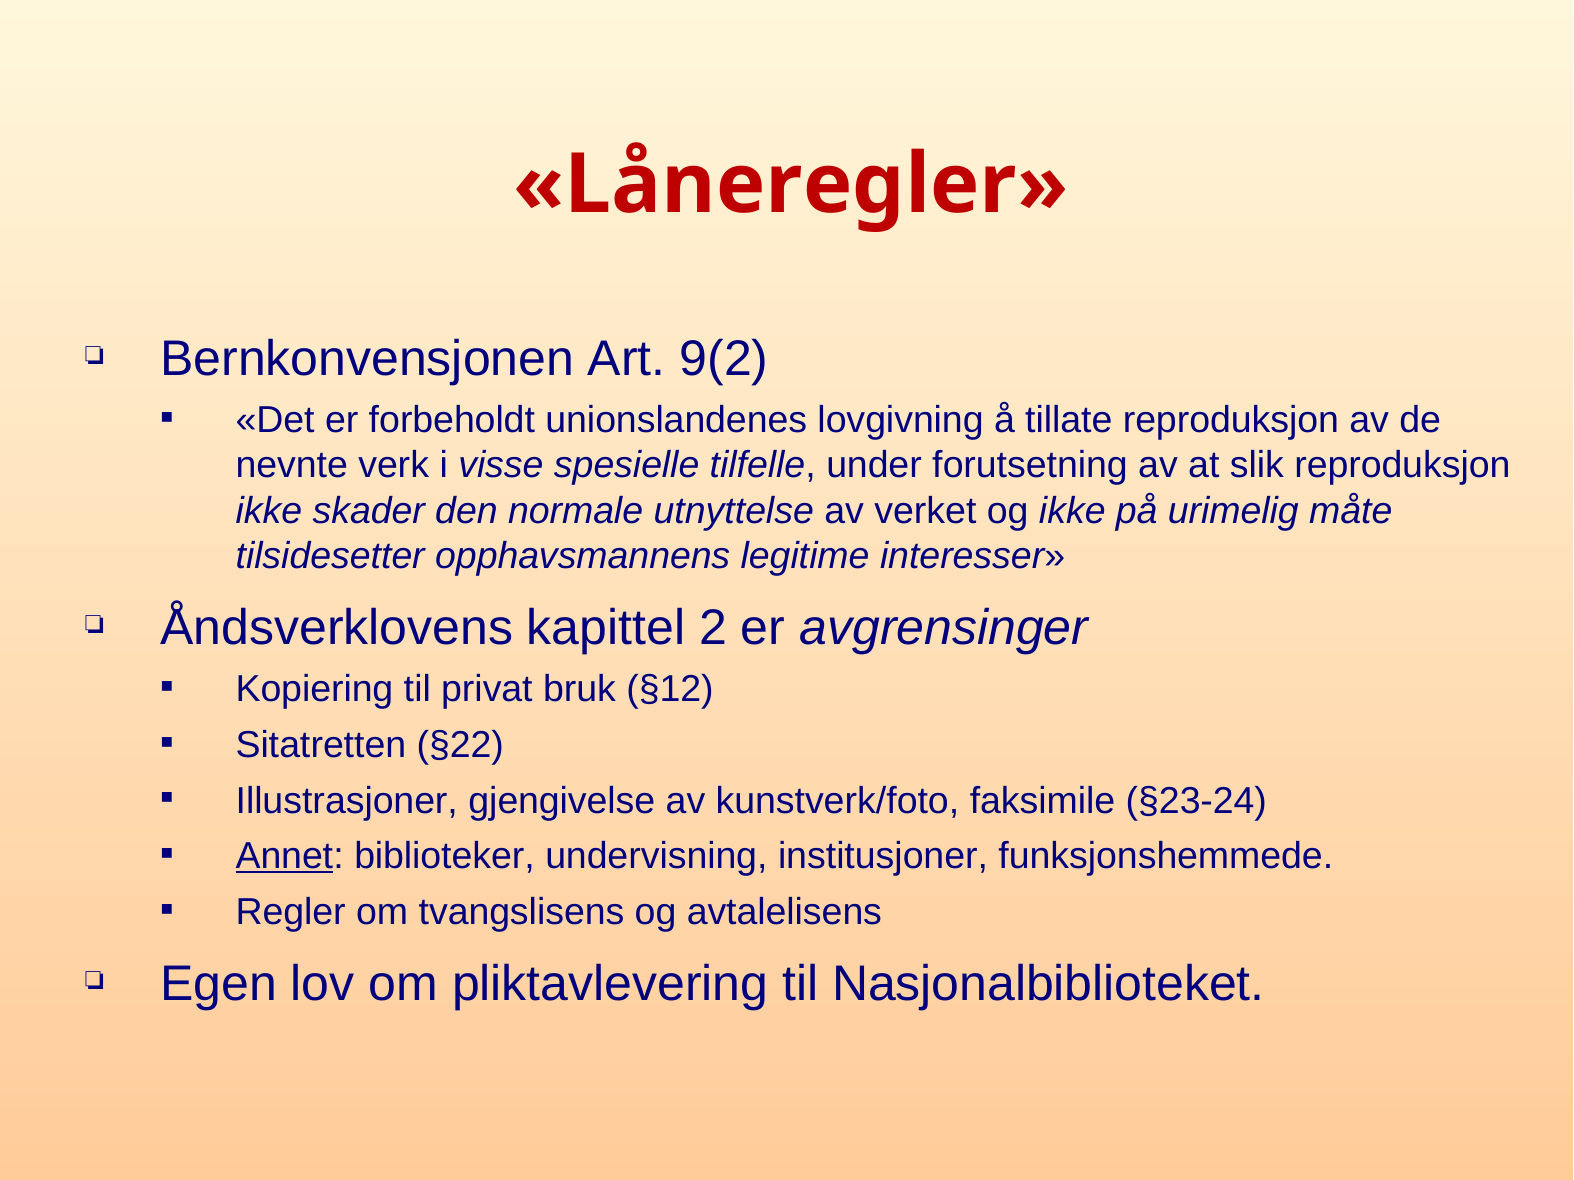

# «Låneregler»
Bernkonvensjonen Art. 9(2)
«Det er forbeholdt unionslandenes lovgivning å tillate reproduksjon av de nevnte verk i visse spesielle tilfelle, under forutsetning av at slik reproduksjon ikke skader den normale utnyttelse av verket og ikke på urimelig måte tilsidesetter opphavsmannens legitime interesser»
Åndsverklovens kapittel 2 er avgrensinger
Kopiering til privat bruk (§12)
Sitatretten (§22)
Illustrasjoner, gjengivelse av kunstverk/foto, faksimile (§23-24)
Annet: biblioteker, undervisning, institusjoner, funksjonshemmede.
Regler om tvangslisens og avtalelisens
Egen lov om pliktavlevering til Nasjonalbiblioteket.